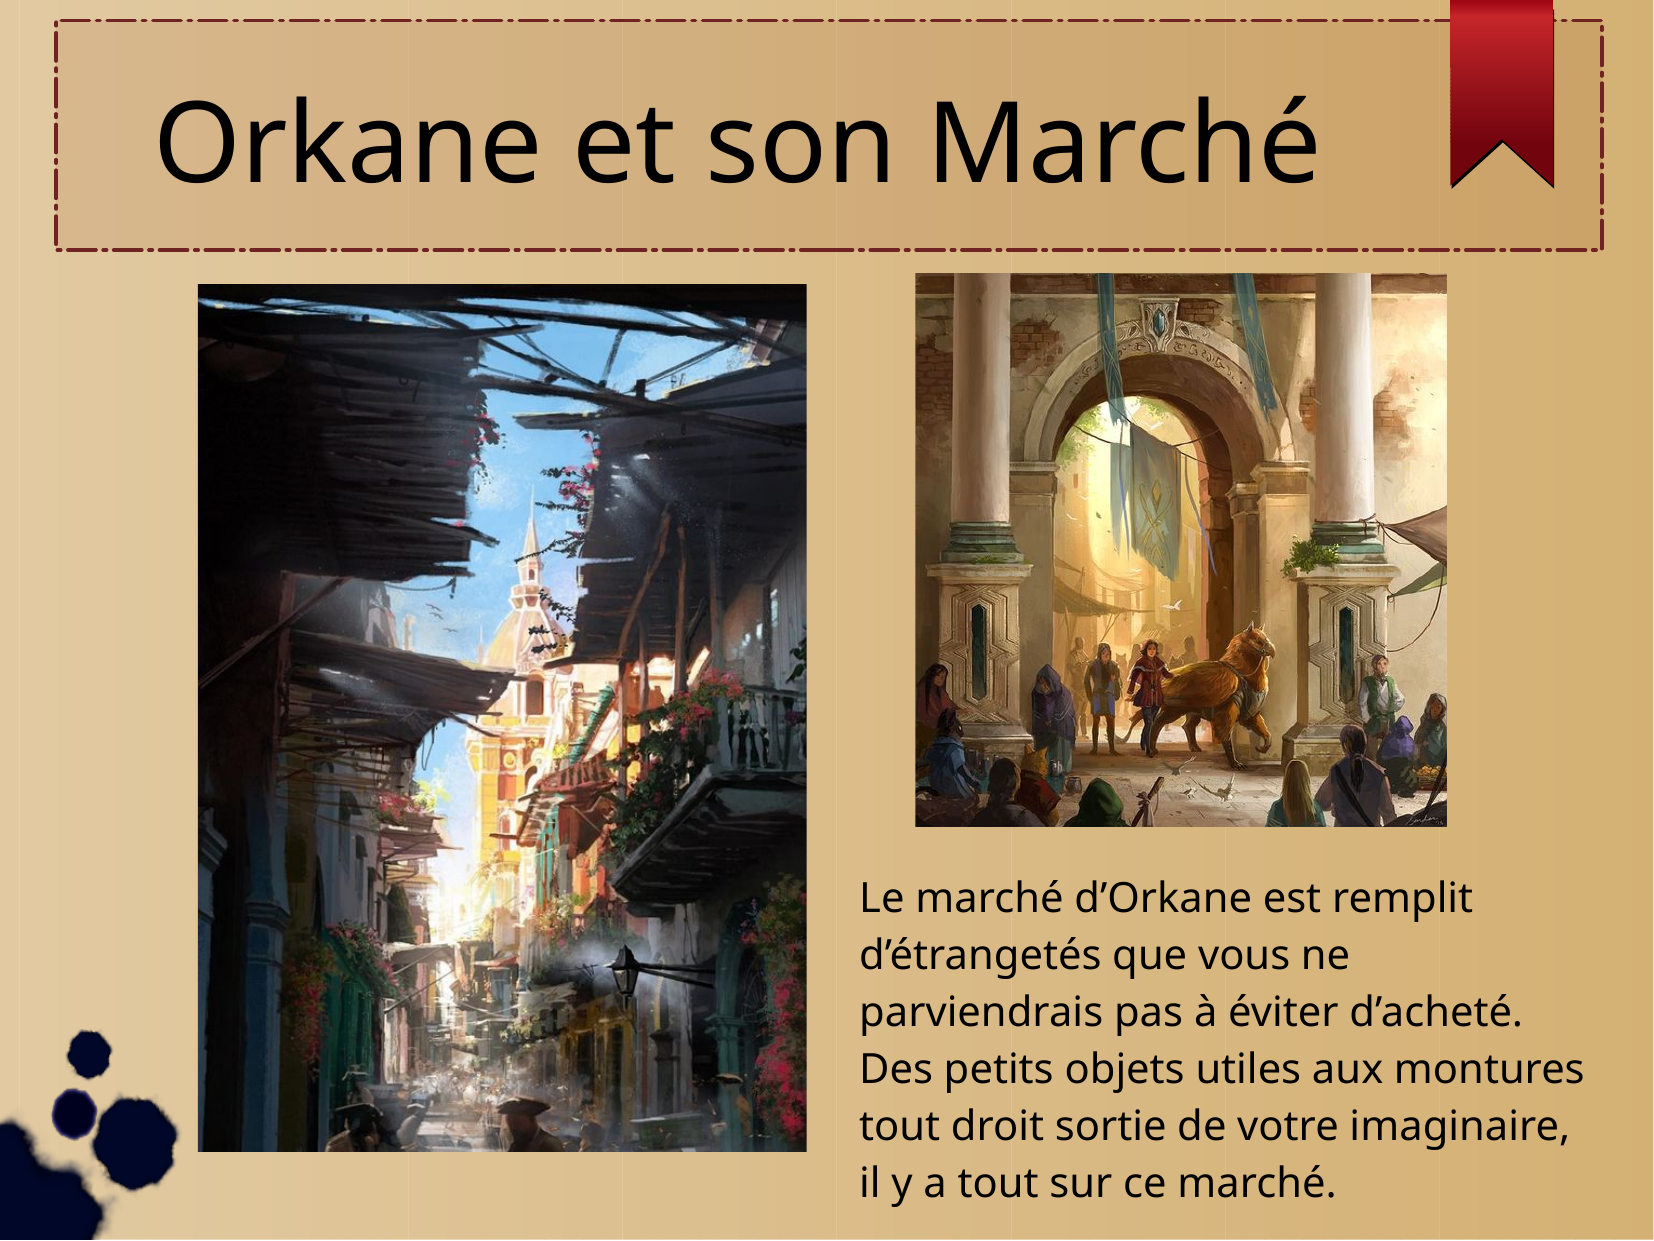

# Orkane et son Marché
Le marché d’Orkane est remplit d’étrangetés que vous ne parviendrais pas à éviter d’acheté. Des petits objets utiles aux montures tout droit sortie de votre imaginaire, il y a tout sur ce marché.